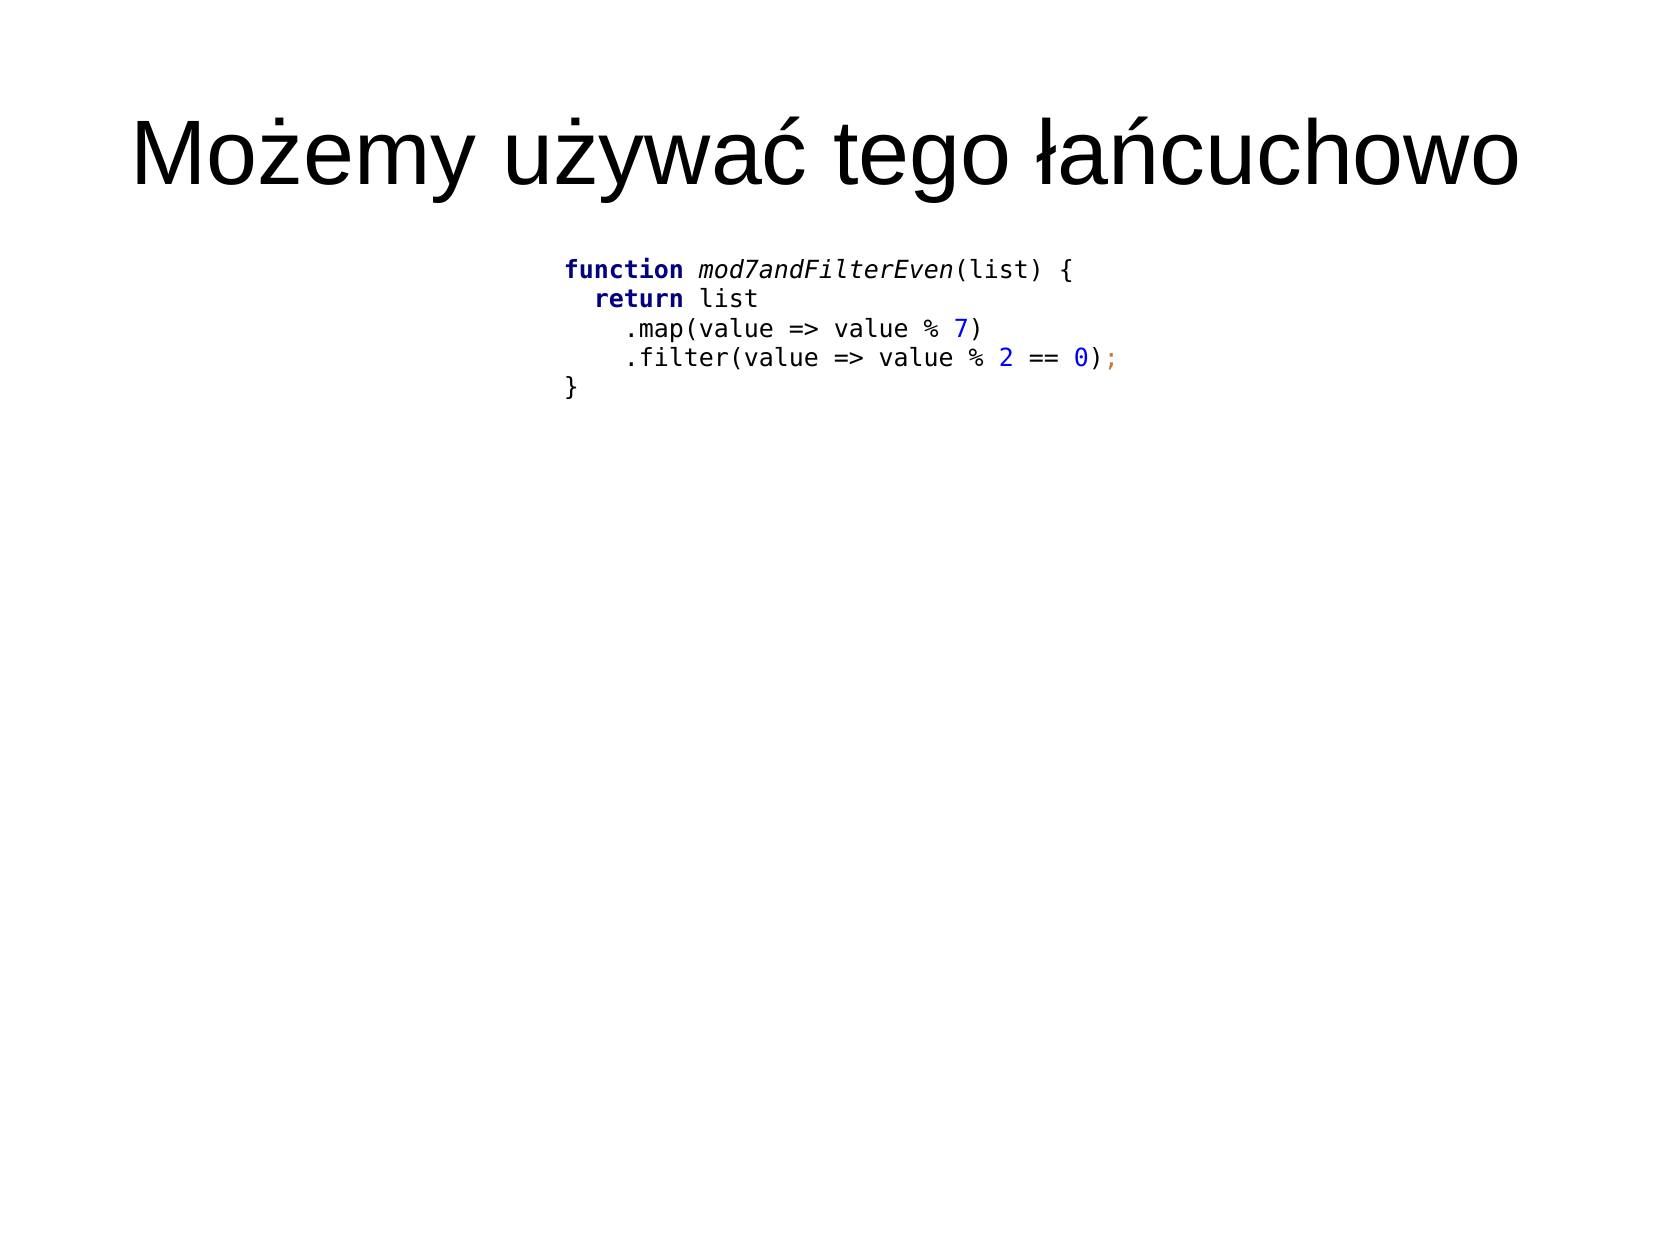

# Możemy używać tego łańcuchowo
function mod7andFilterEven(list) {
 return list
 .map(value => value % 7)
 .filter(value => value % 2 == 0);
}